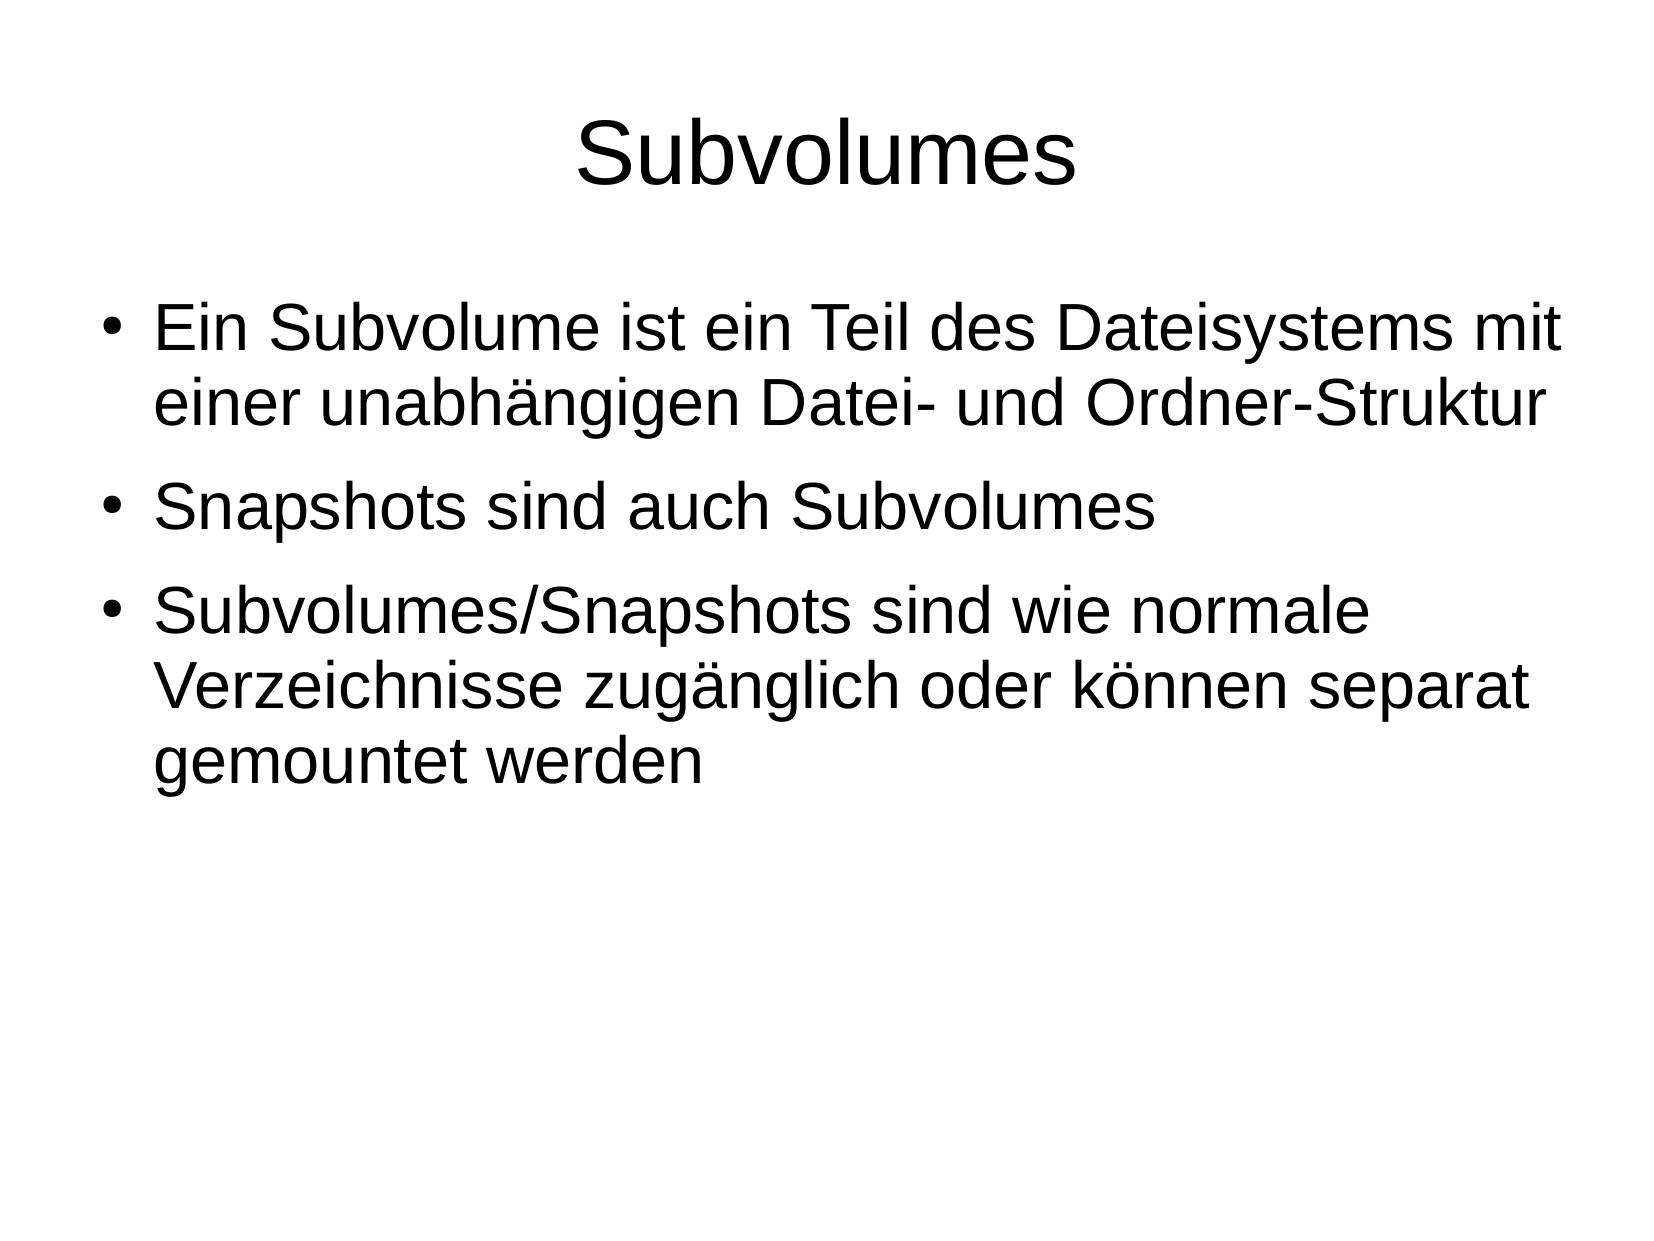

# Subvolumes
Ein Subvolume ist ein Teil des Dateisystems mit einer unabhängigen Datei- und Ordner-Struktur
Snapshots sind auch Subvolumes
Subvolumes/Snapshots sind wie normale Verzeichnisse zugänglich oder können separat gemountet werden